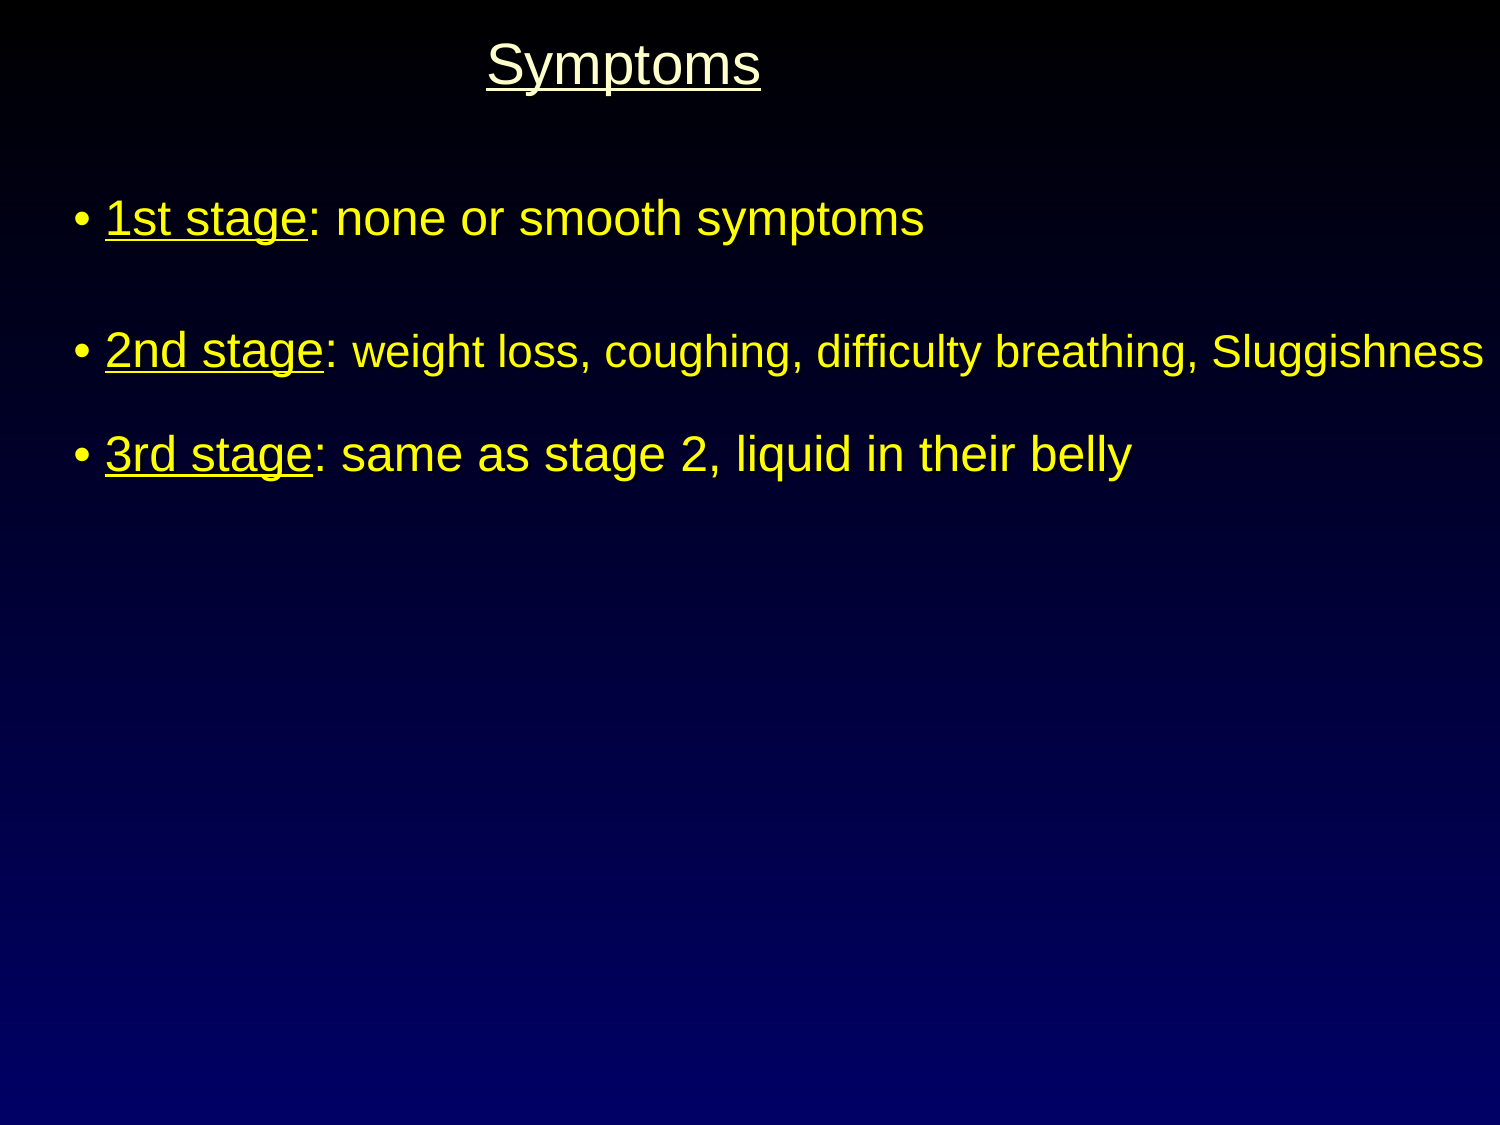

Symptoms
	• 1st stage: none or smooth symptoms
 	• 2nd stage: weight loss, coughing, difficulty breathing, Sluggishness
 	• 3rd stage: same as stage 2, liquid in their belly